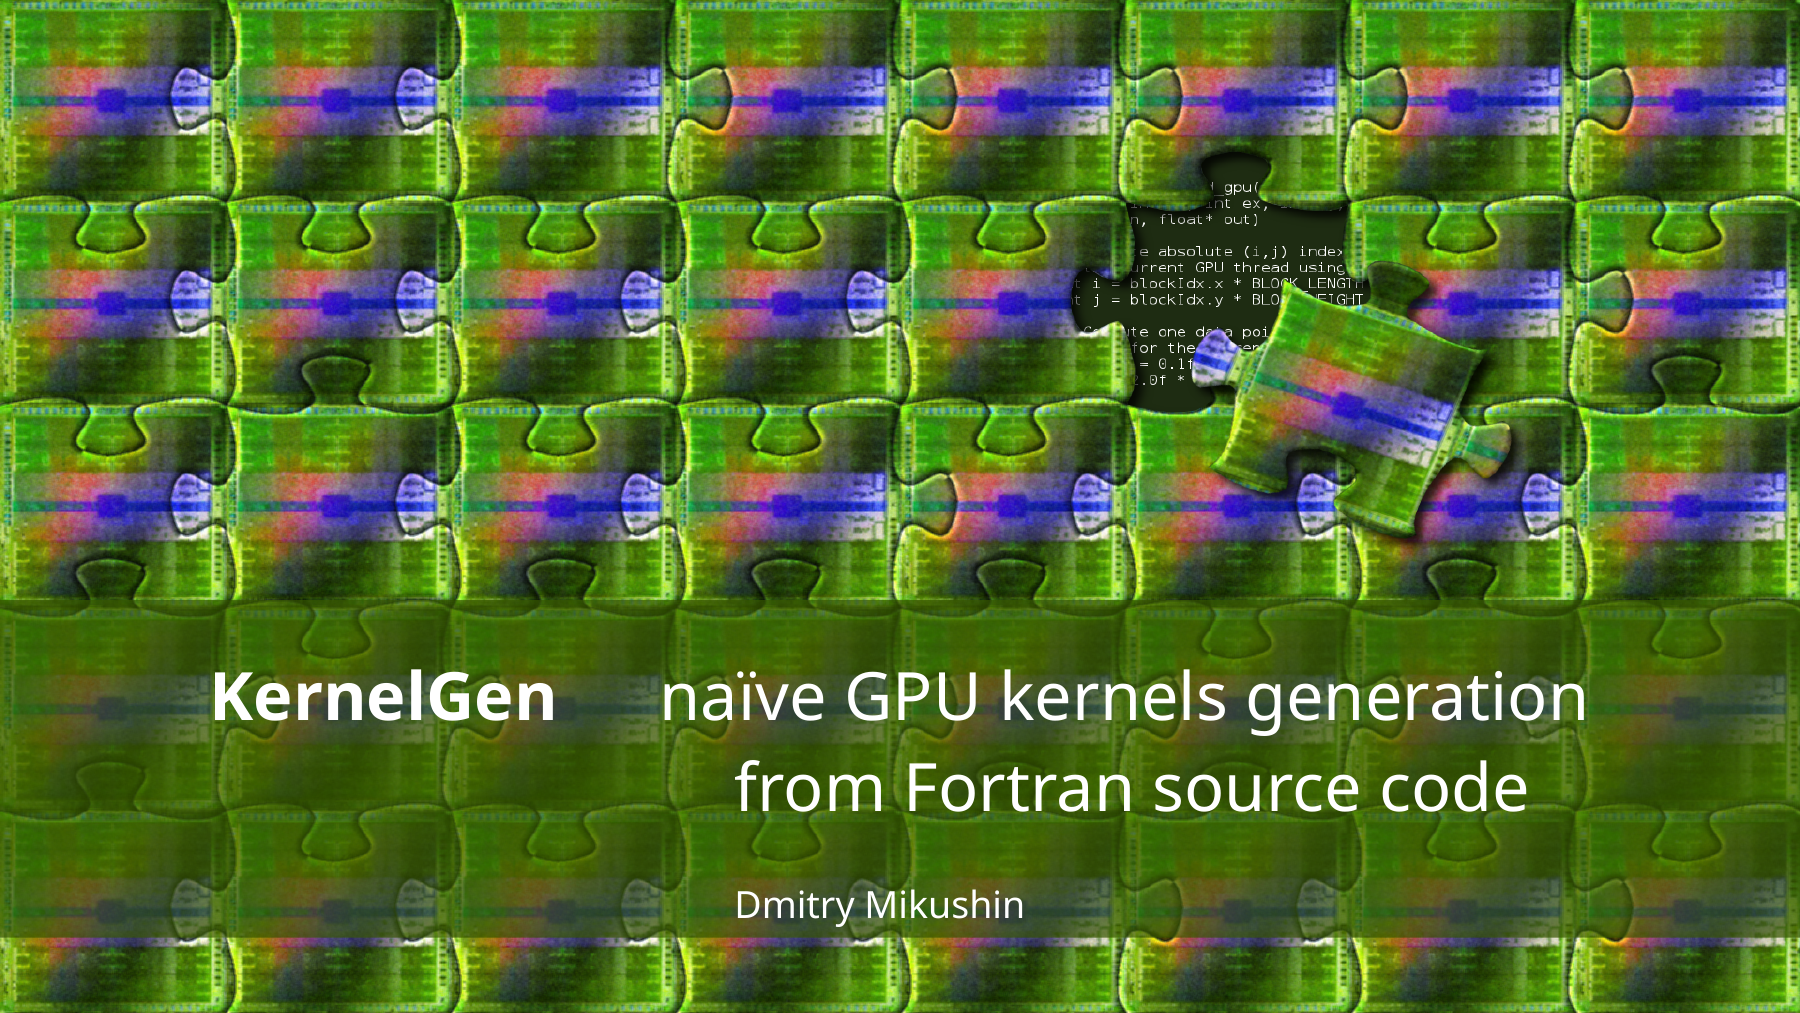

KernelGen		naïve GPU kernels generation
							from Fortran source code
							Dmitry Mikushin